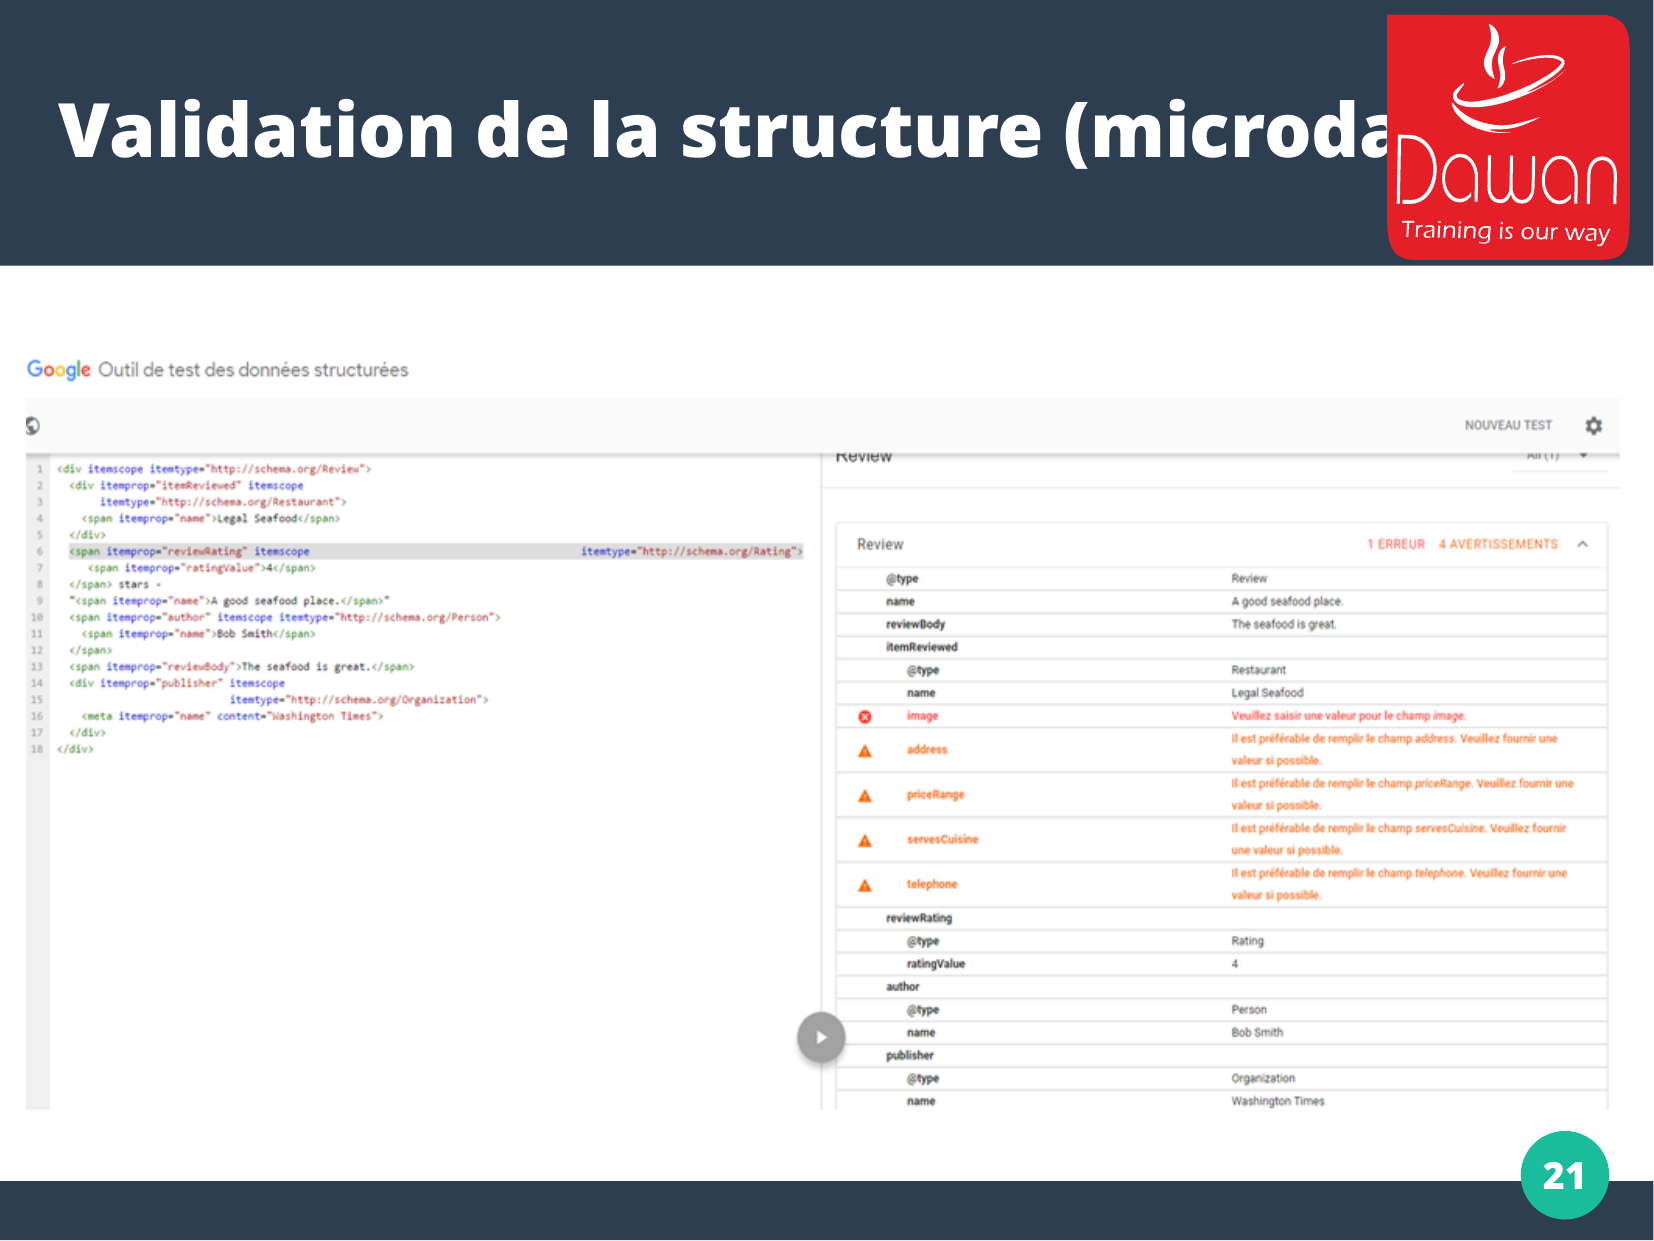

# Validation de la structure (microdatas)
21